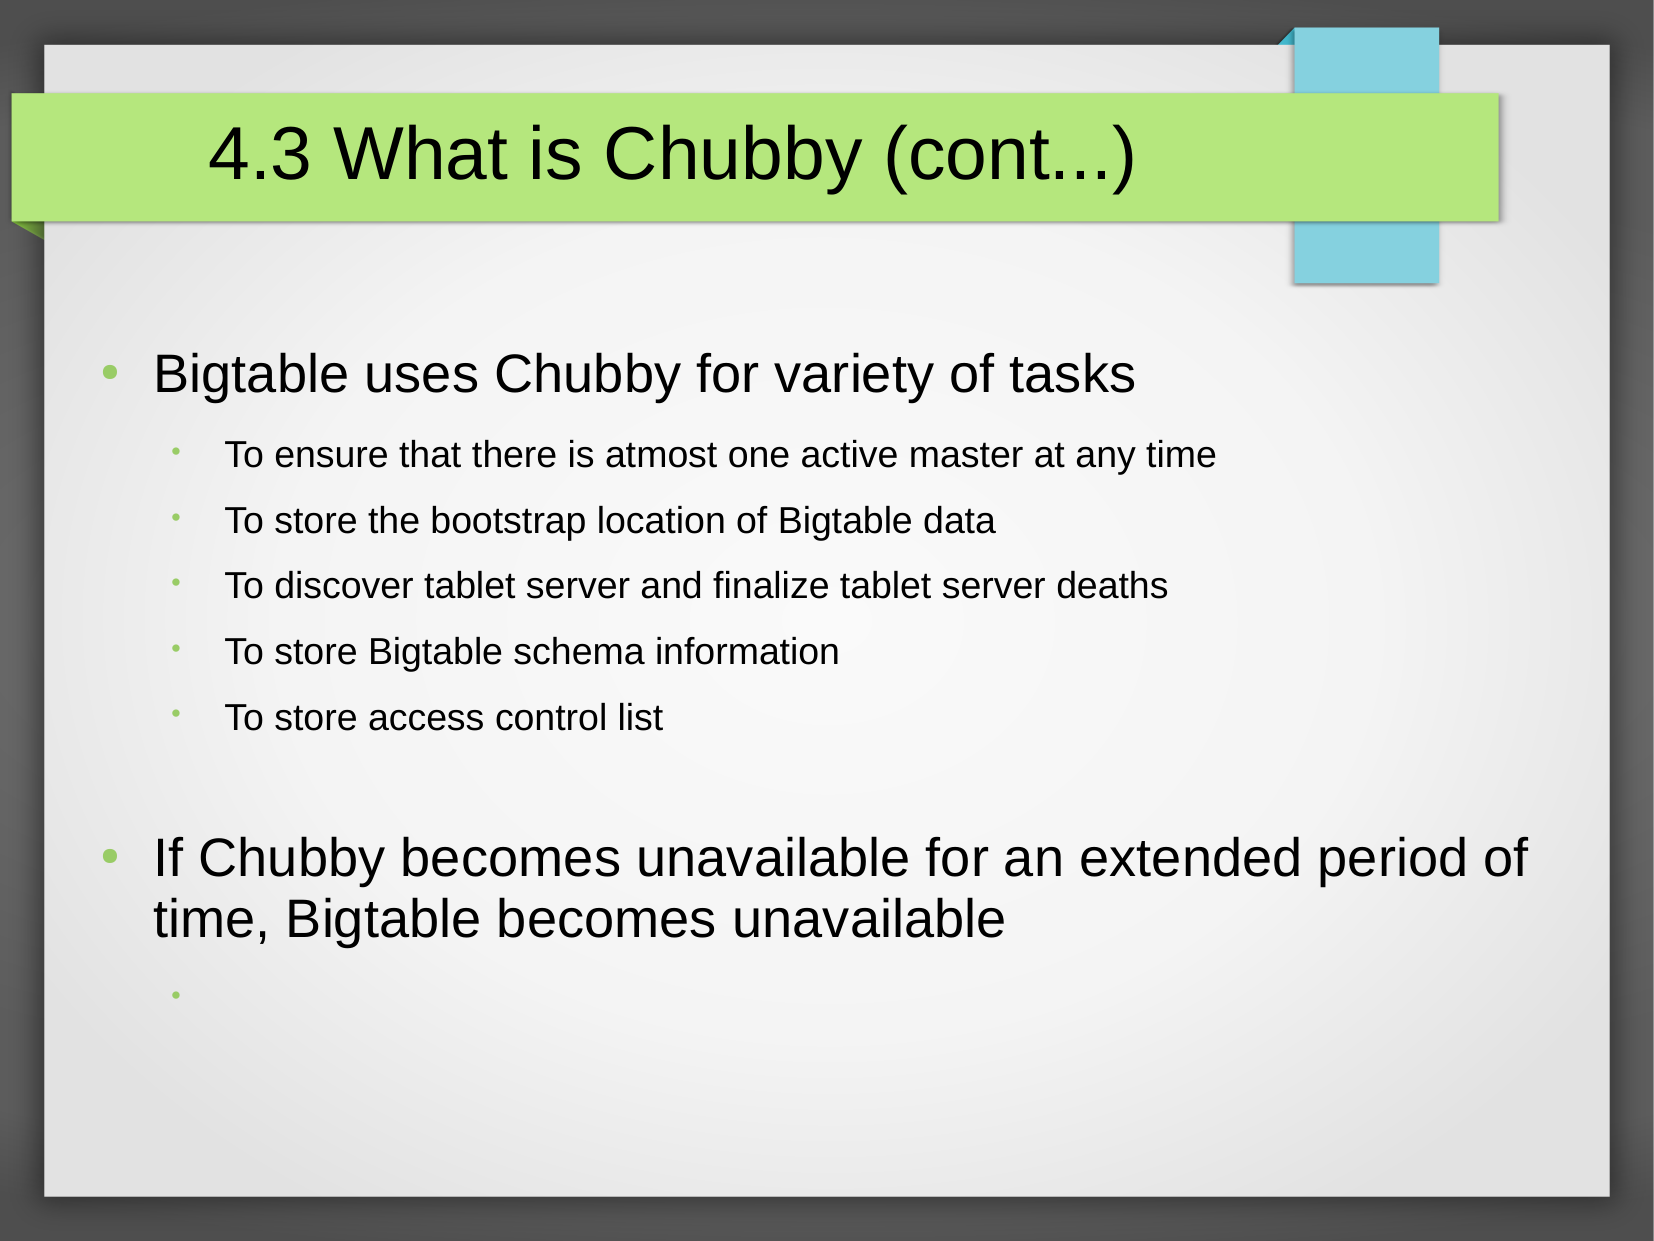

# 4.3 What is Chubby (cont...)
Bigtable uses Chubby for variety of tasks
To ensure that there is atmost one active master at any time
To store the bootstrap location of Bigtable data
To discover tablet server and finalize tablet server deaths
To store Bigtable schema information
To store access control list
If Chubby becomes unavailable for an extended period of time, Bigtable becomes unavailable